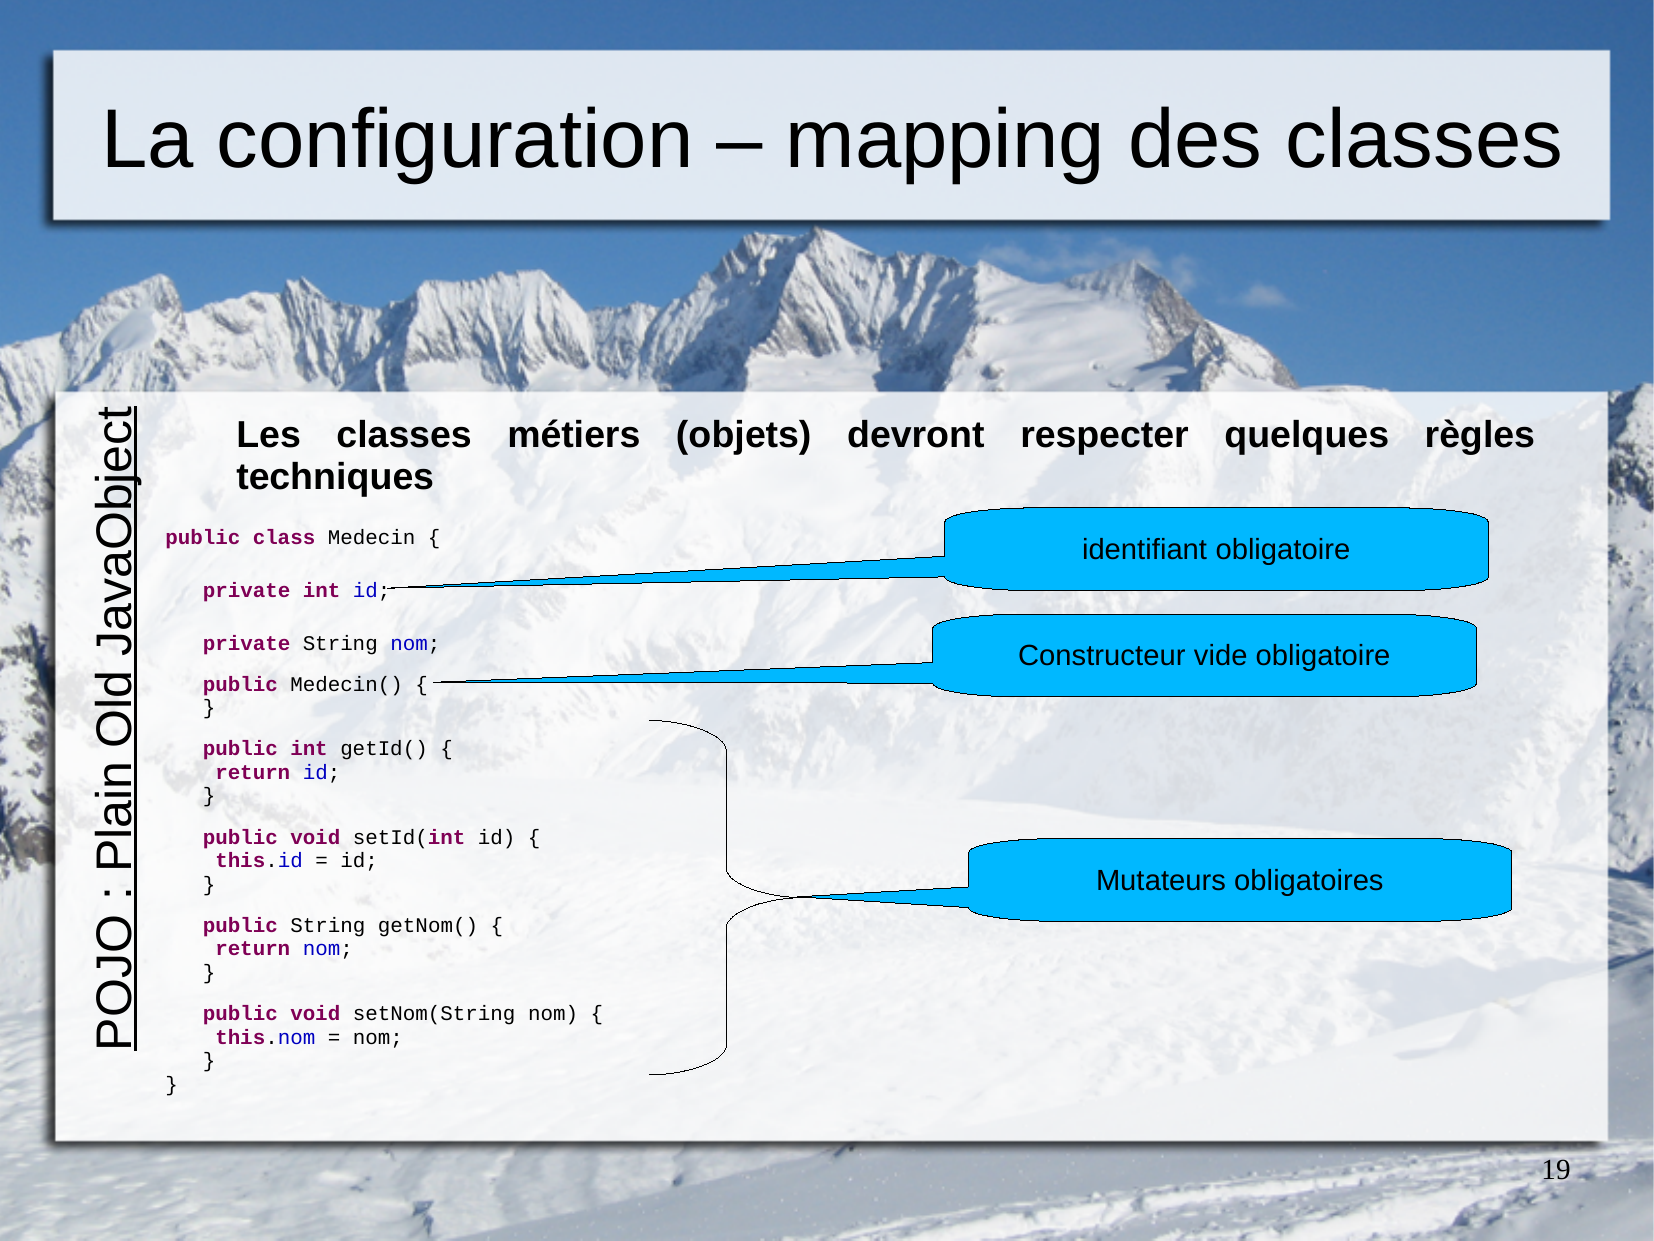

La configuration – mapping des classes
# Les classes métiers (objets) devront respecter quelques règles techniques
public class Medecin {
 private int id;
 private String nom;
 public Medecin() {
 }
 public int getId() {
 return id;
 }
 public void setId(int id) {
 this.id = id;
 }
 public String getNom() {
 return nom;
 }
 public void setNom(String nom) {
 this.nom = nom;
 }
}
identifiant obligatoire
Constructeur vide obligatoire
POJO : Plain Old JavaObject
Mutateurs obligatoires
19